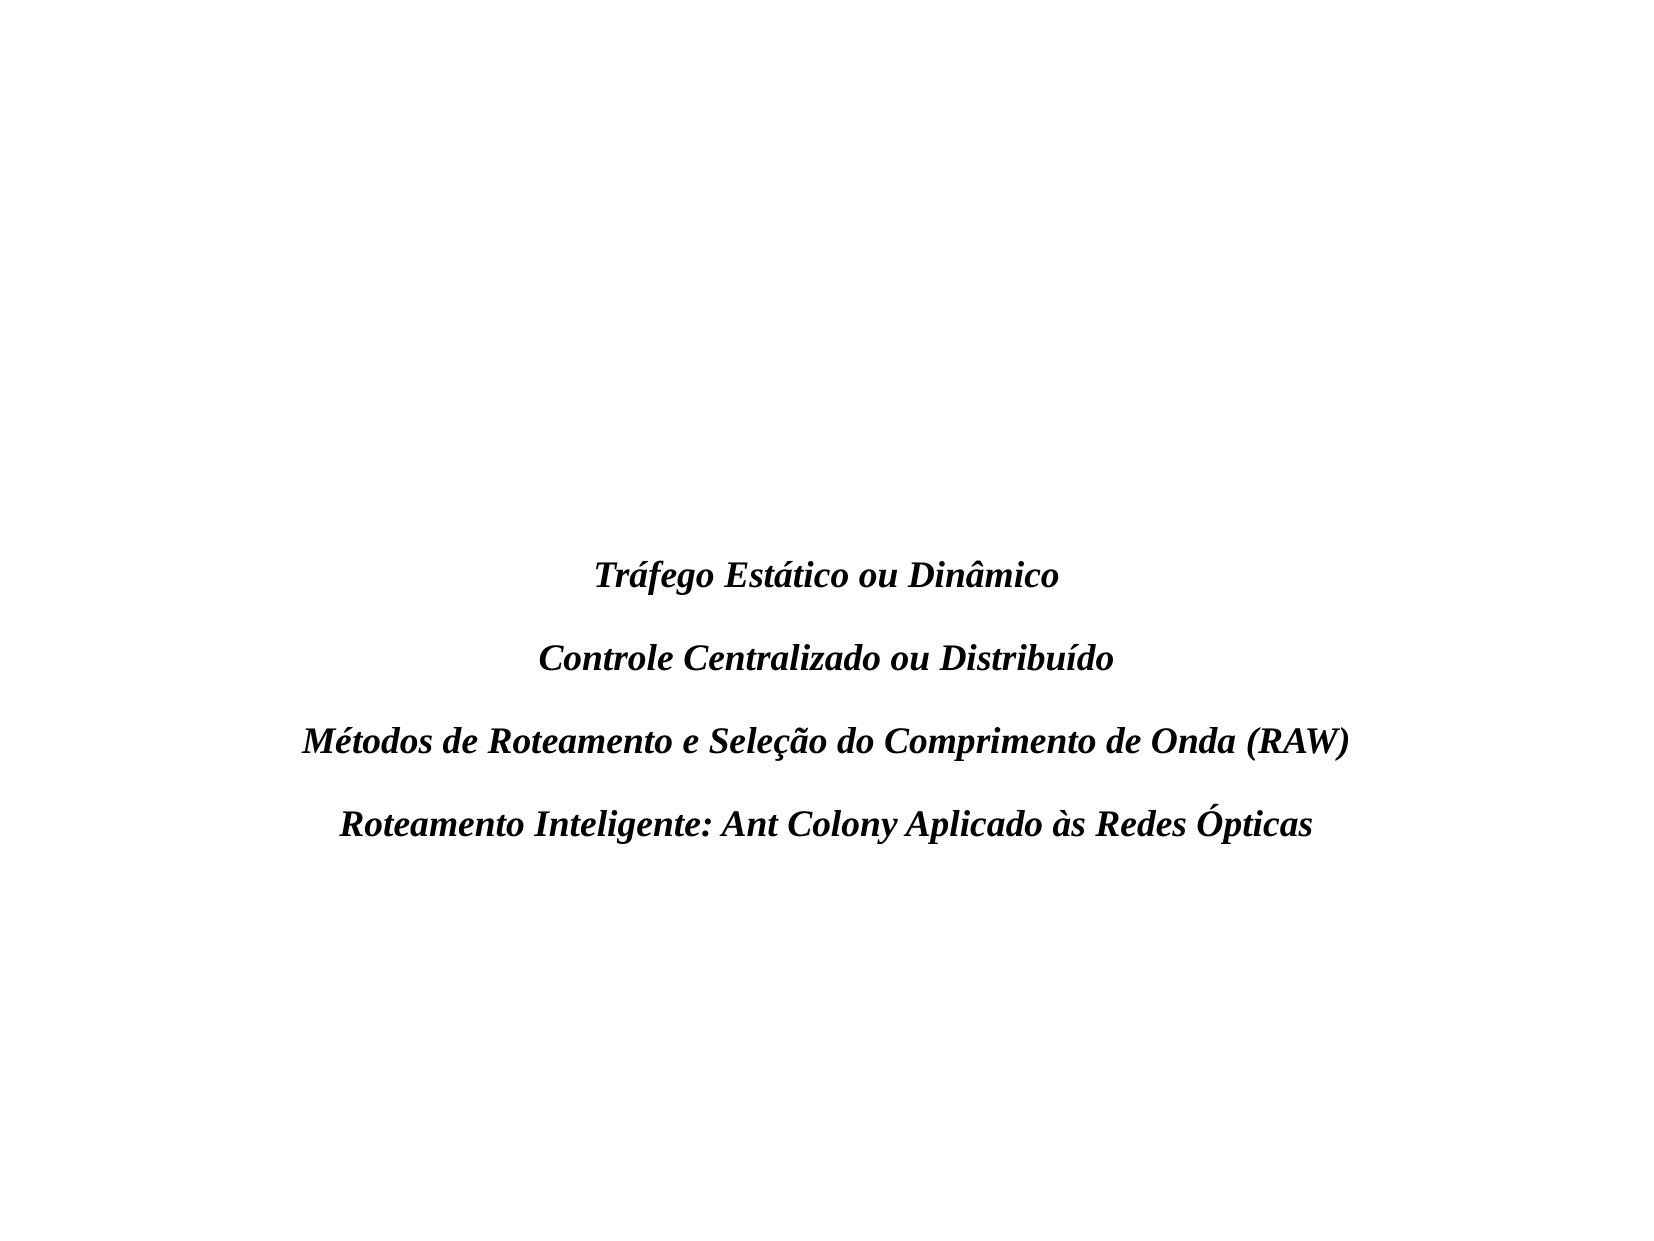

#
Tráfego Estático ou Dinâmico
Controle Centralizado ou Distribuído
Métodos de Roteamento e Seleção do Comprimento de Onda (RAW)
Roteamento Inteligente: Ant Colony Aplicado às Redes Ópticas